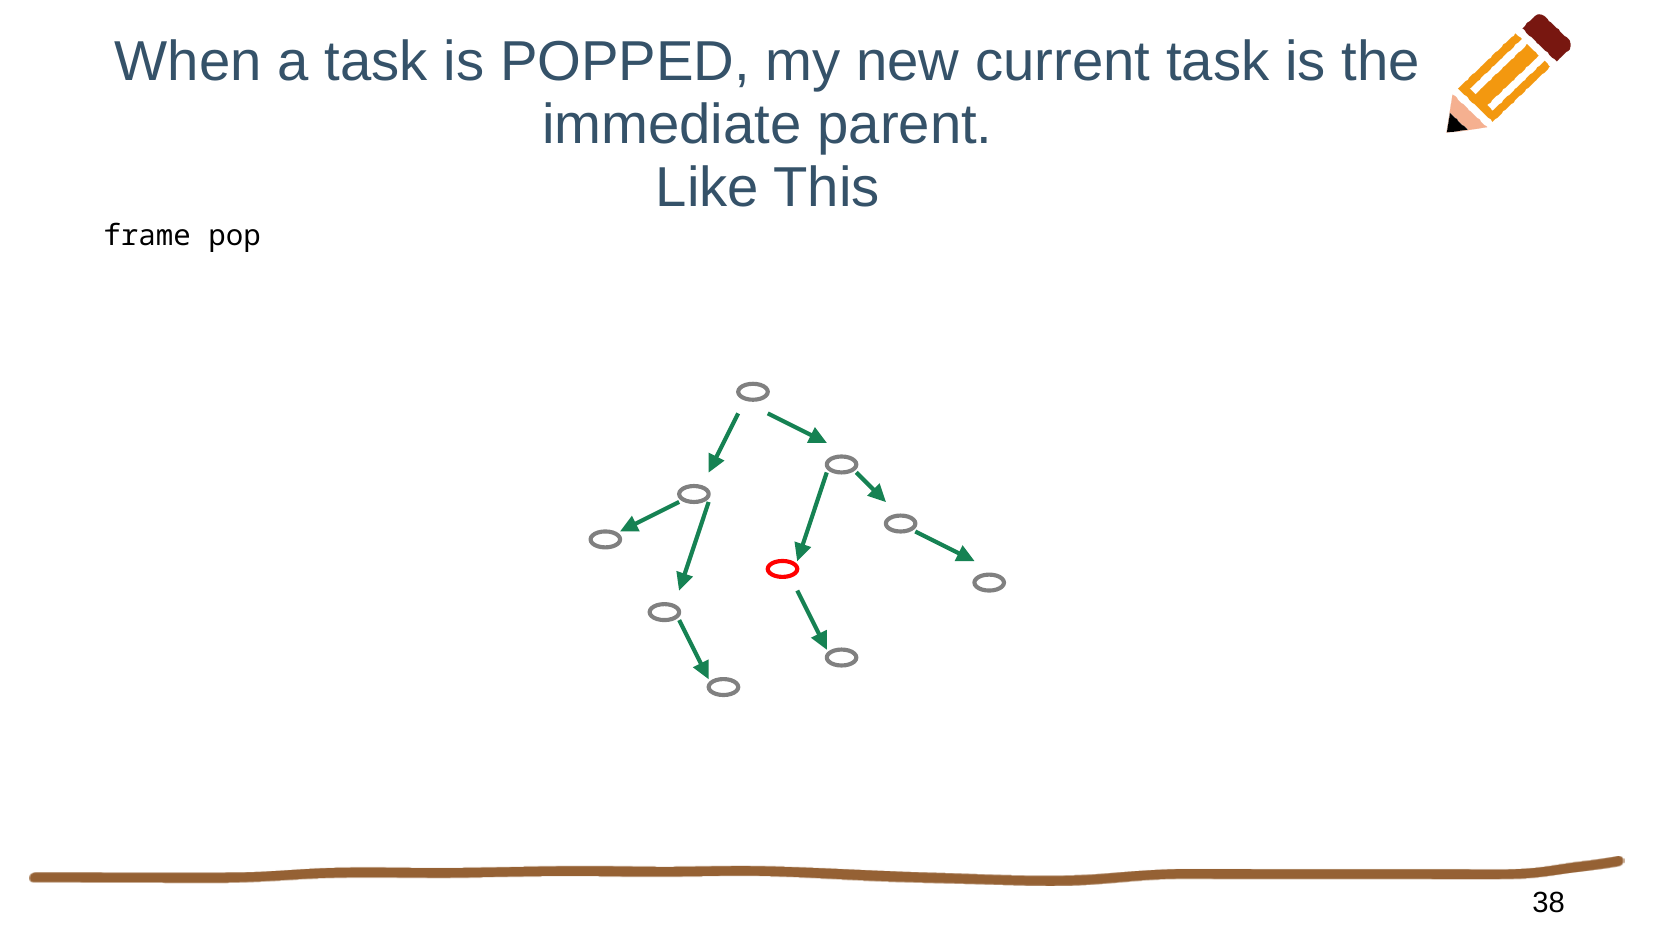

# When a task is POPPED, my new current task is the immediate parent. Like This
frame pop
38